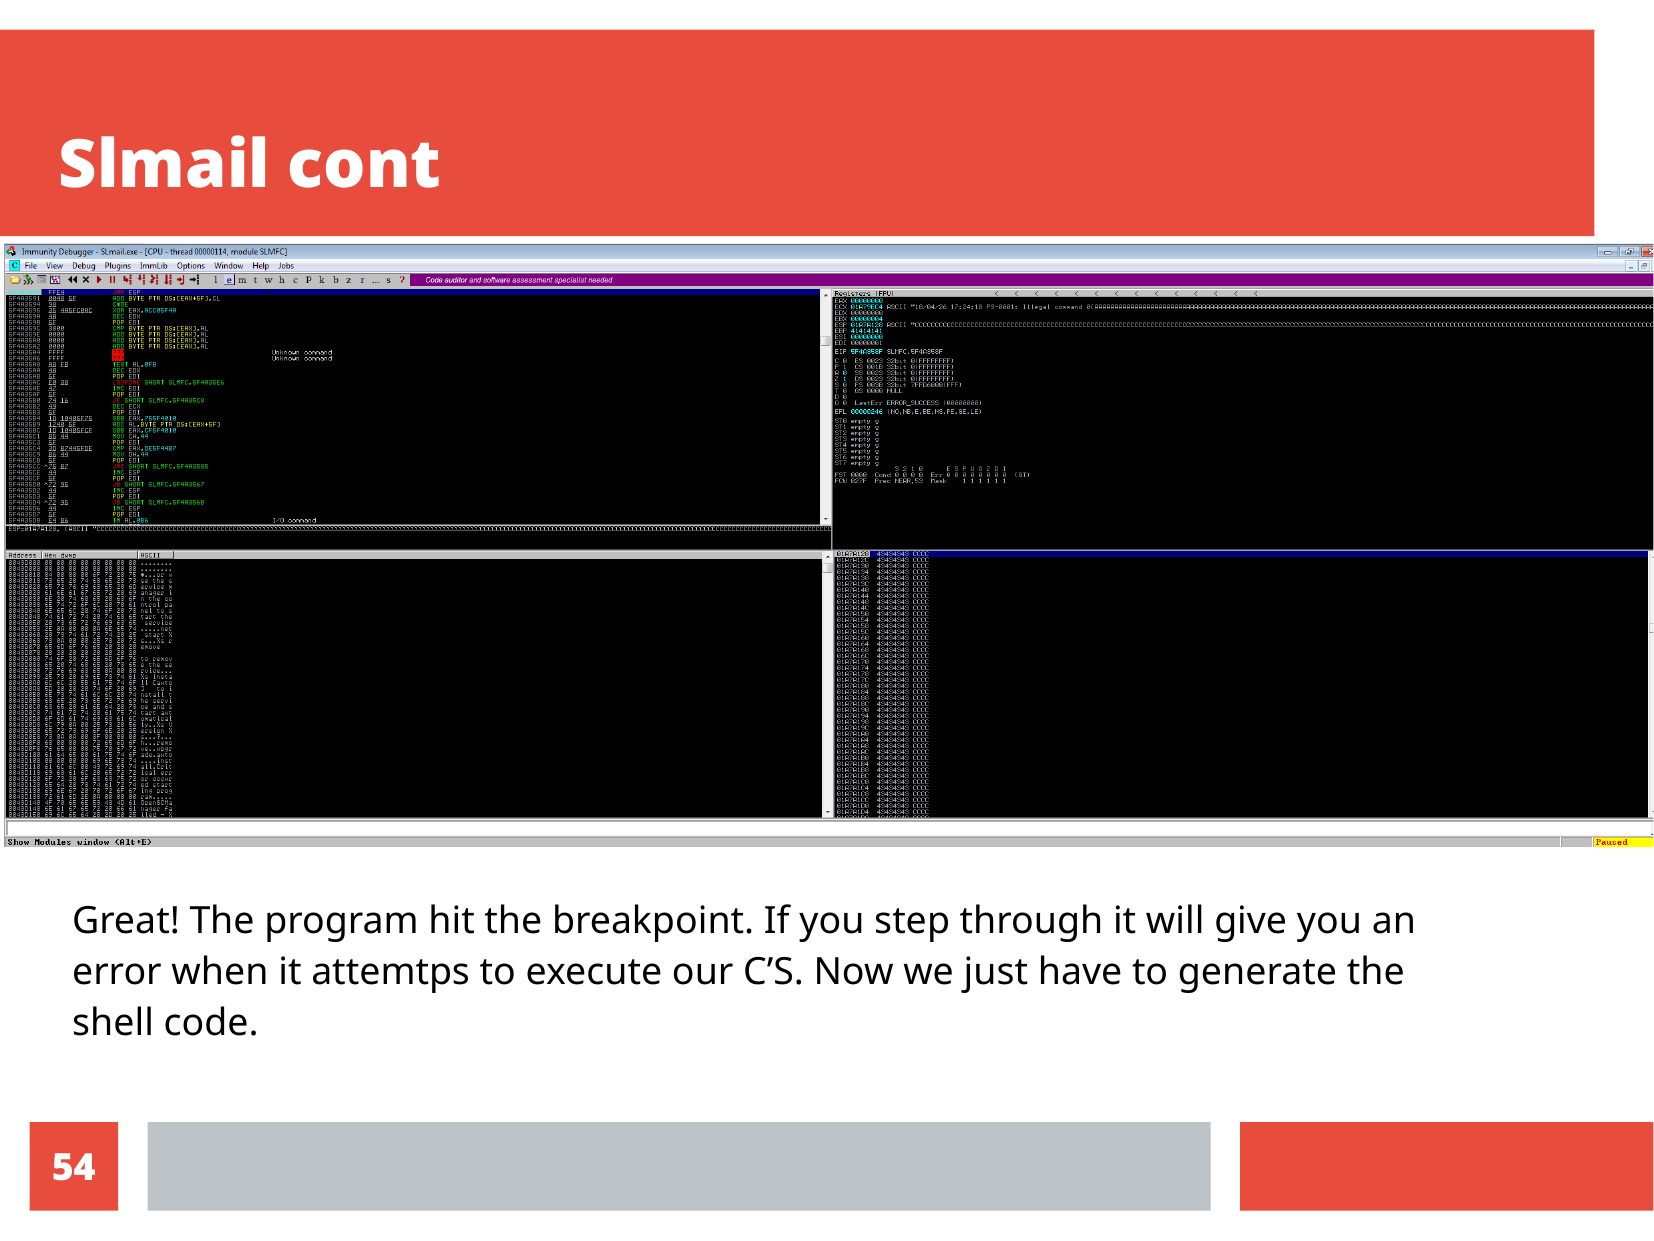

# Slmail cont
Great! The program hit the breakpoint. If you step through it will give you an error when it attemtps to execute our C’S. Now we just have to generate the shell code.
54